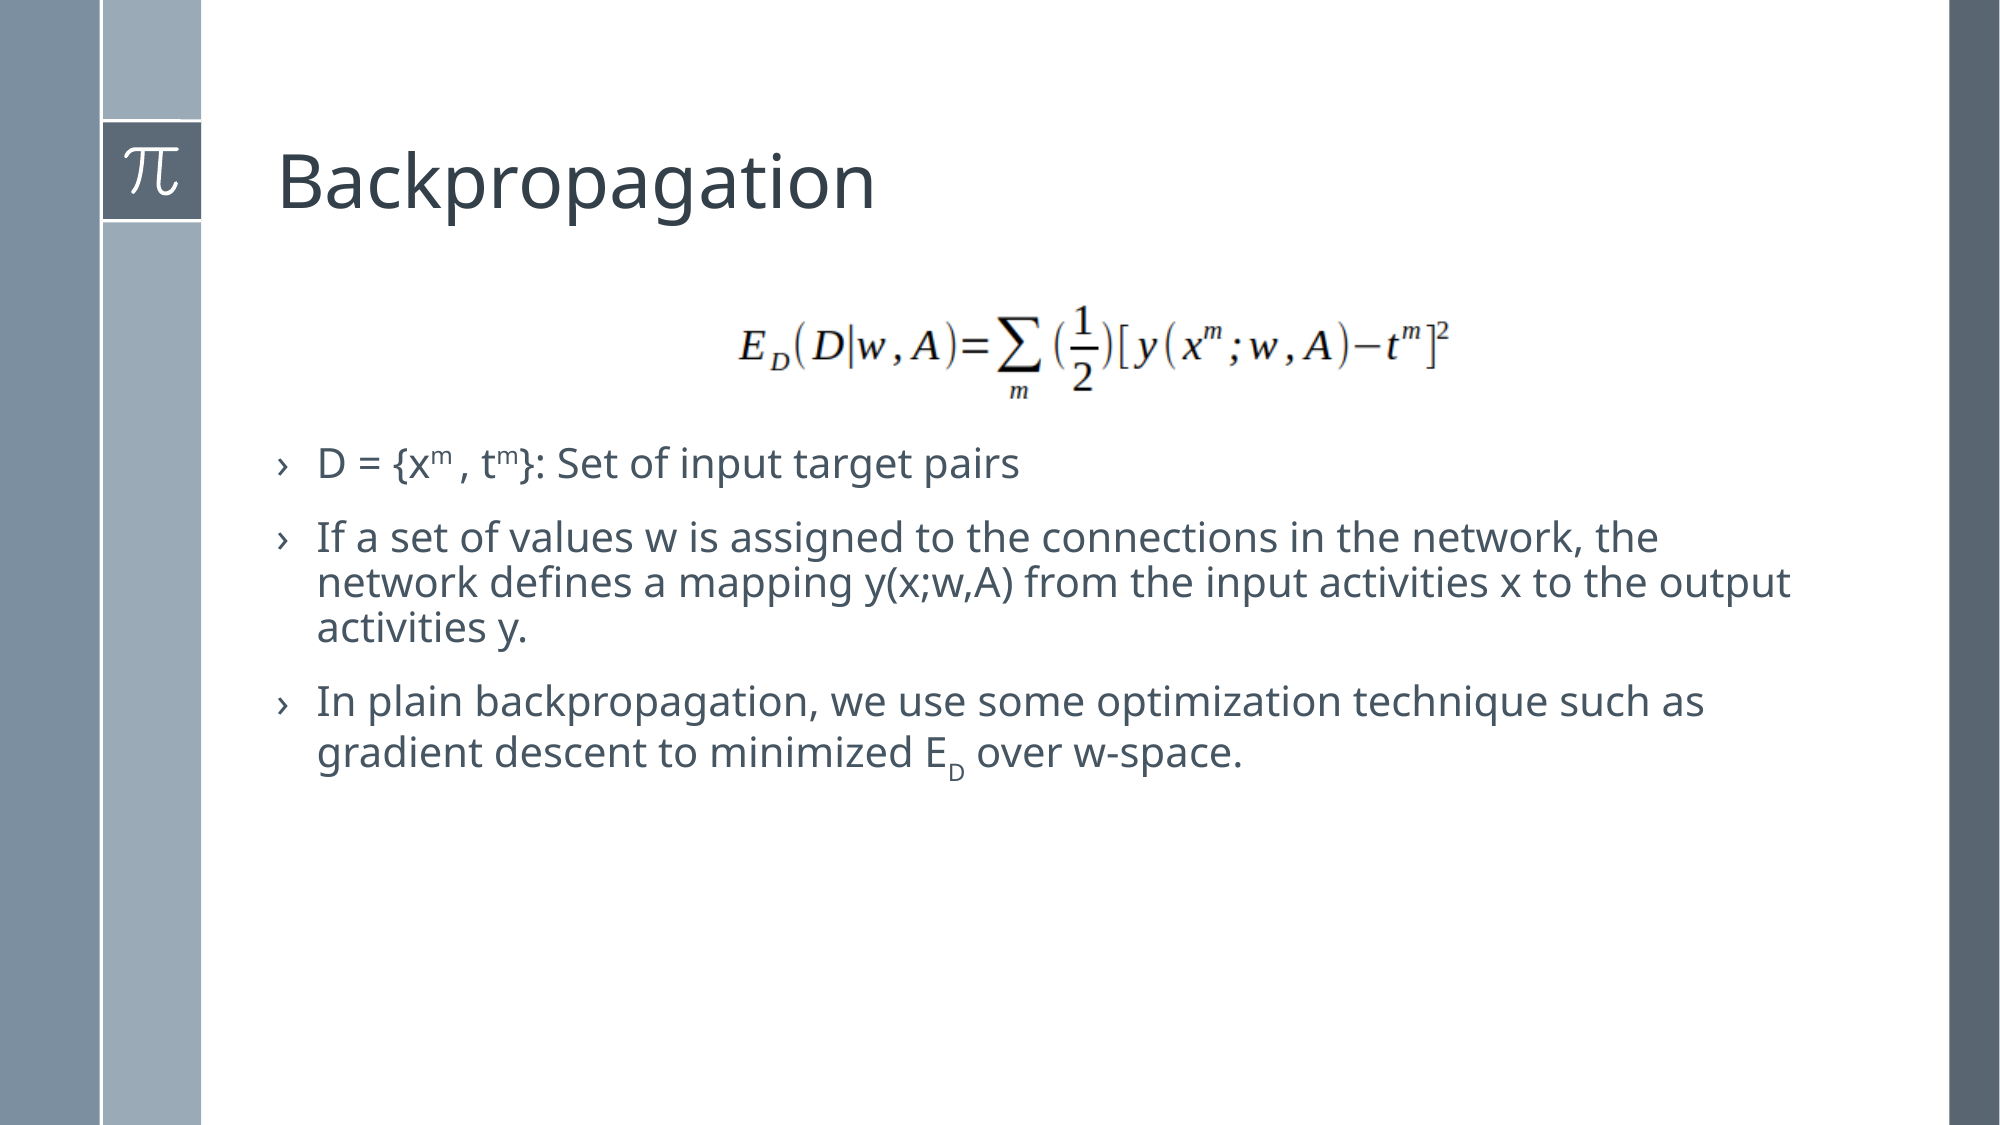

Backpropagation
D = {xm , tm}: Set of input target pairs
If a set of values w is assigned to the connections in the network, the network defines a mapping y(x;w,A) from the input activities x to the output activities y.
In plain backpropagation, we use some optimization technique such as gradient descent to minimized ED over w-space.